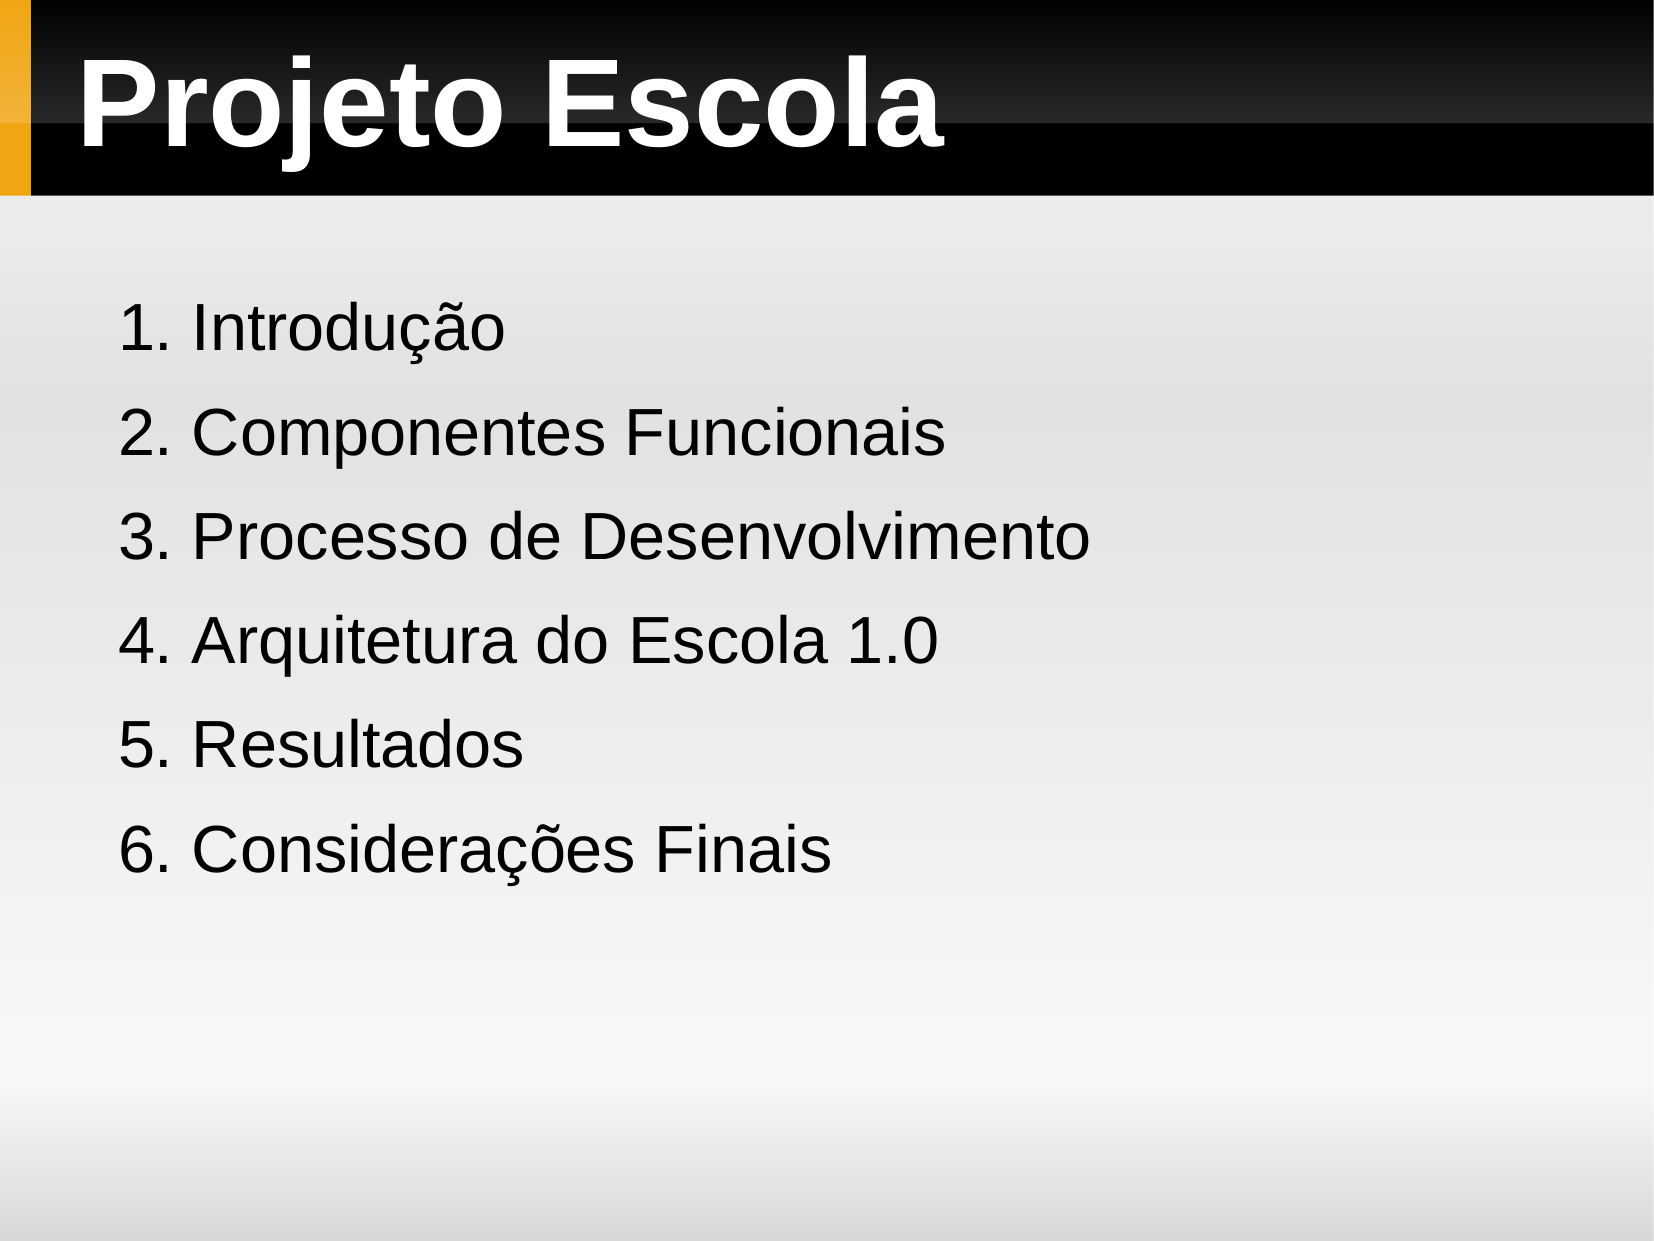

# Projeto Escola
1. Introdução
2. Componentes Funcionais
3. Processo de Desenvolvimento
4. Arquitetura do Escola 1.0
5. Resultados
6. Considerações Finais